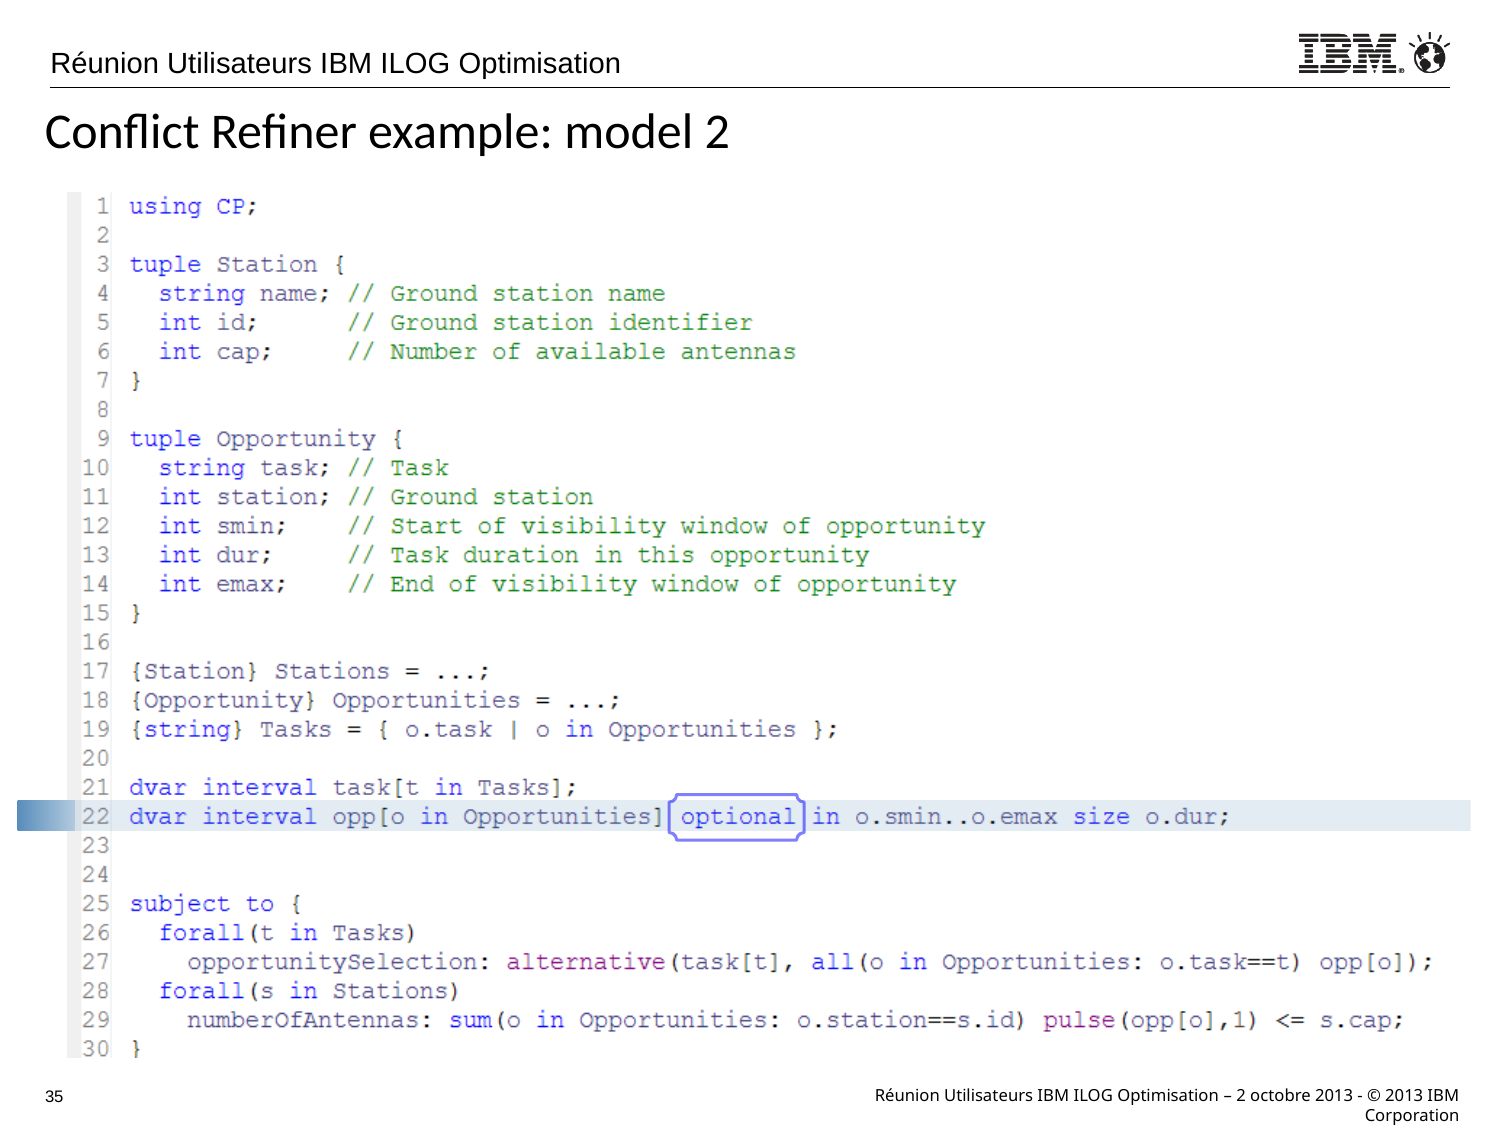

# Conflict Refiner example: model 2
35